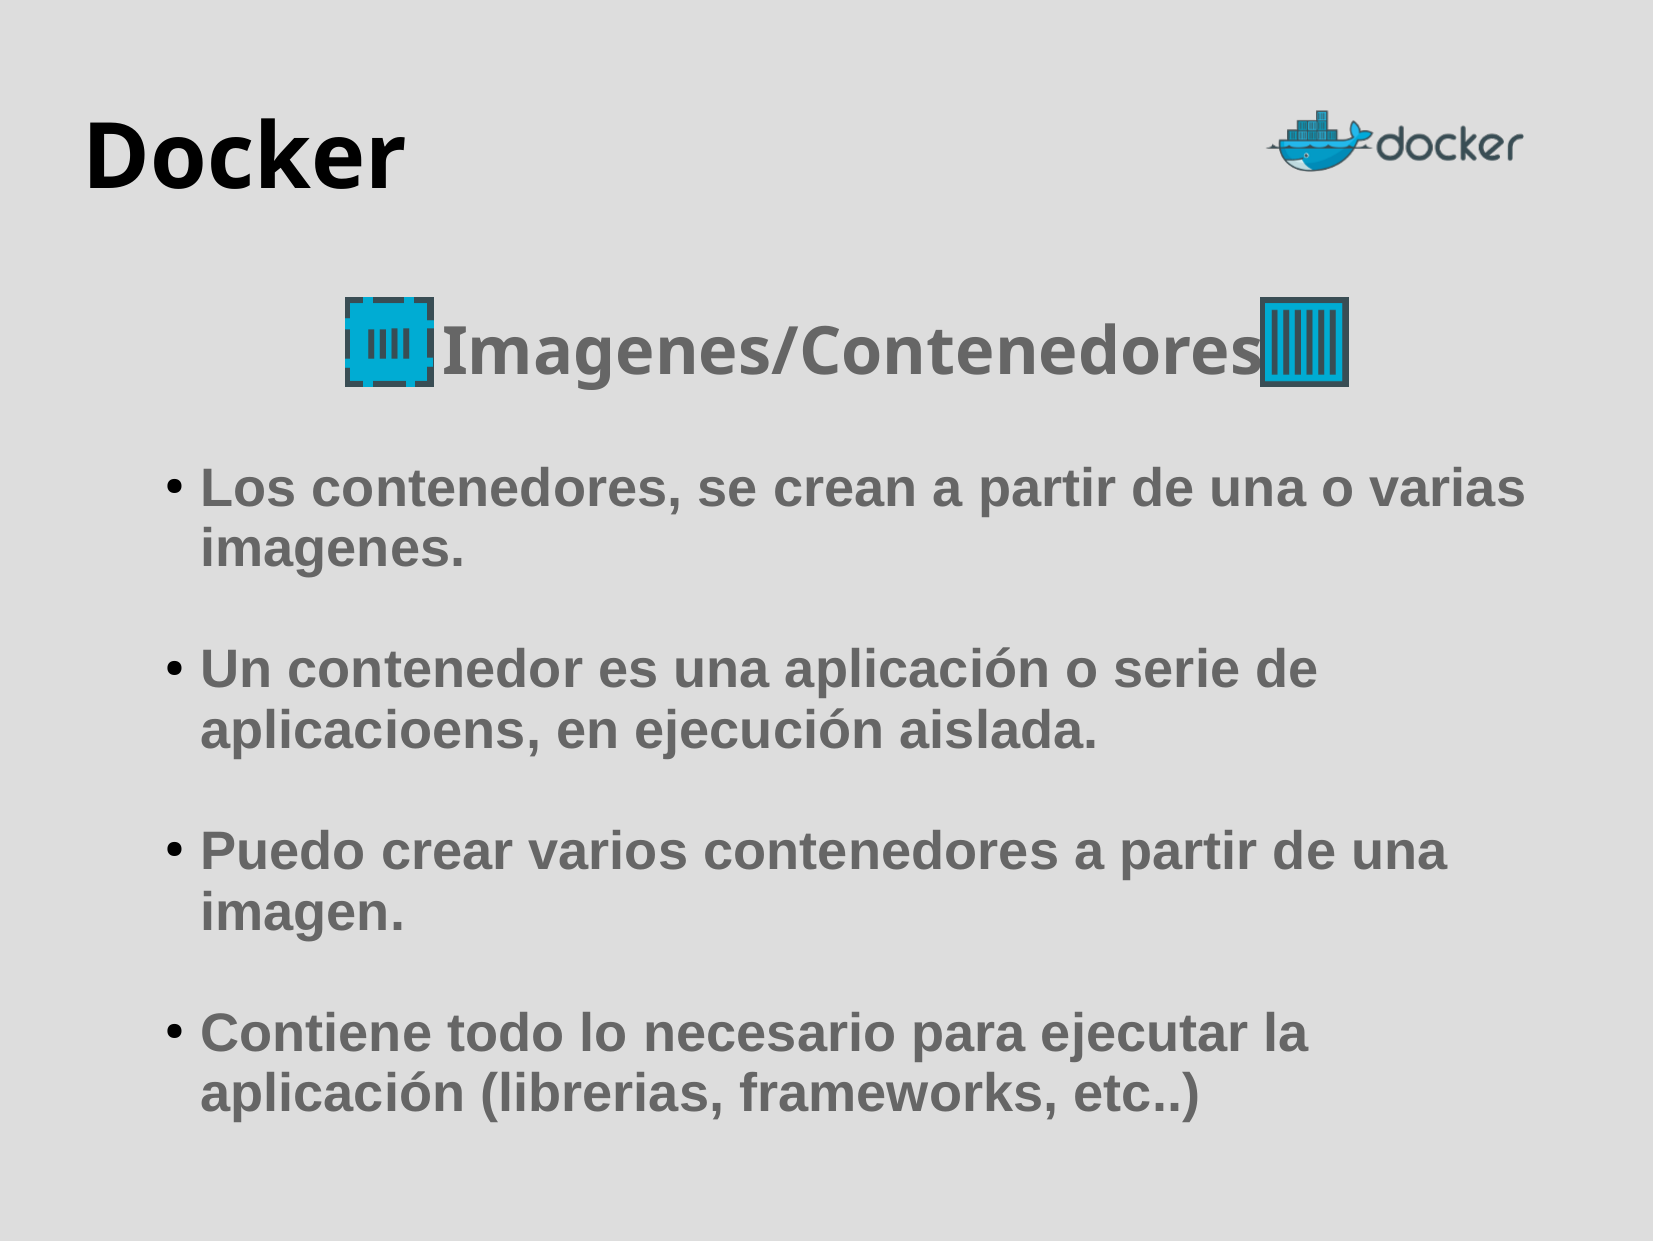

# Docker
Imagenes/Contenedores
Los contenedores, se crean a partir de una o varias imagenes.
Un contenedor es una aplicación o serie de aplicacioens, en ejecución aislada.
Puedo crear varios contenedores a partir de una imagen.
Contiene todo lo necesario para ejecutar la aplicación (librerias, frameworks, etc..)